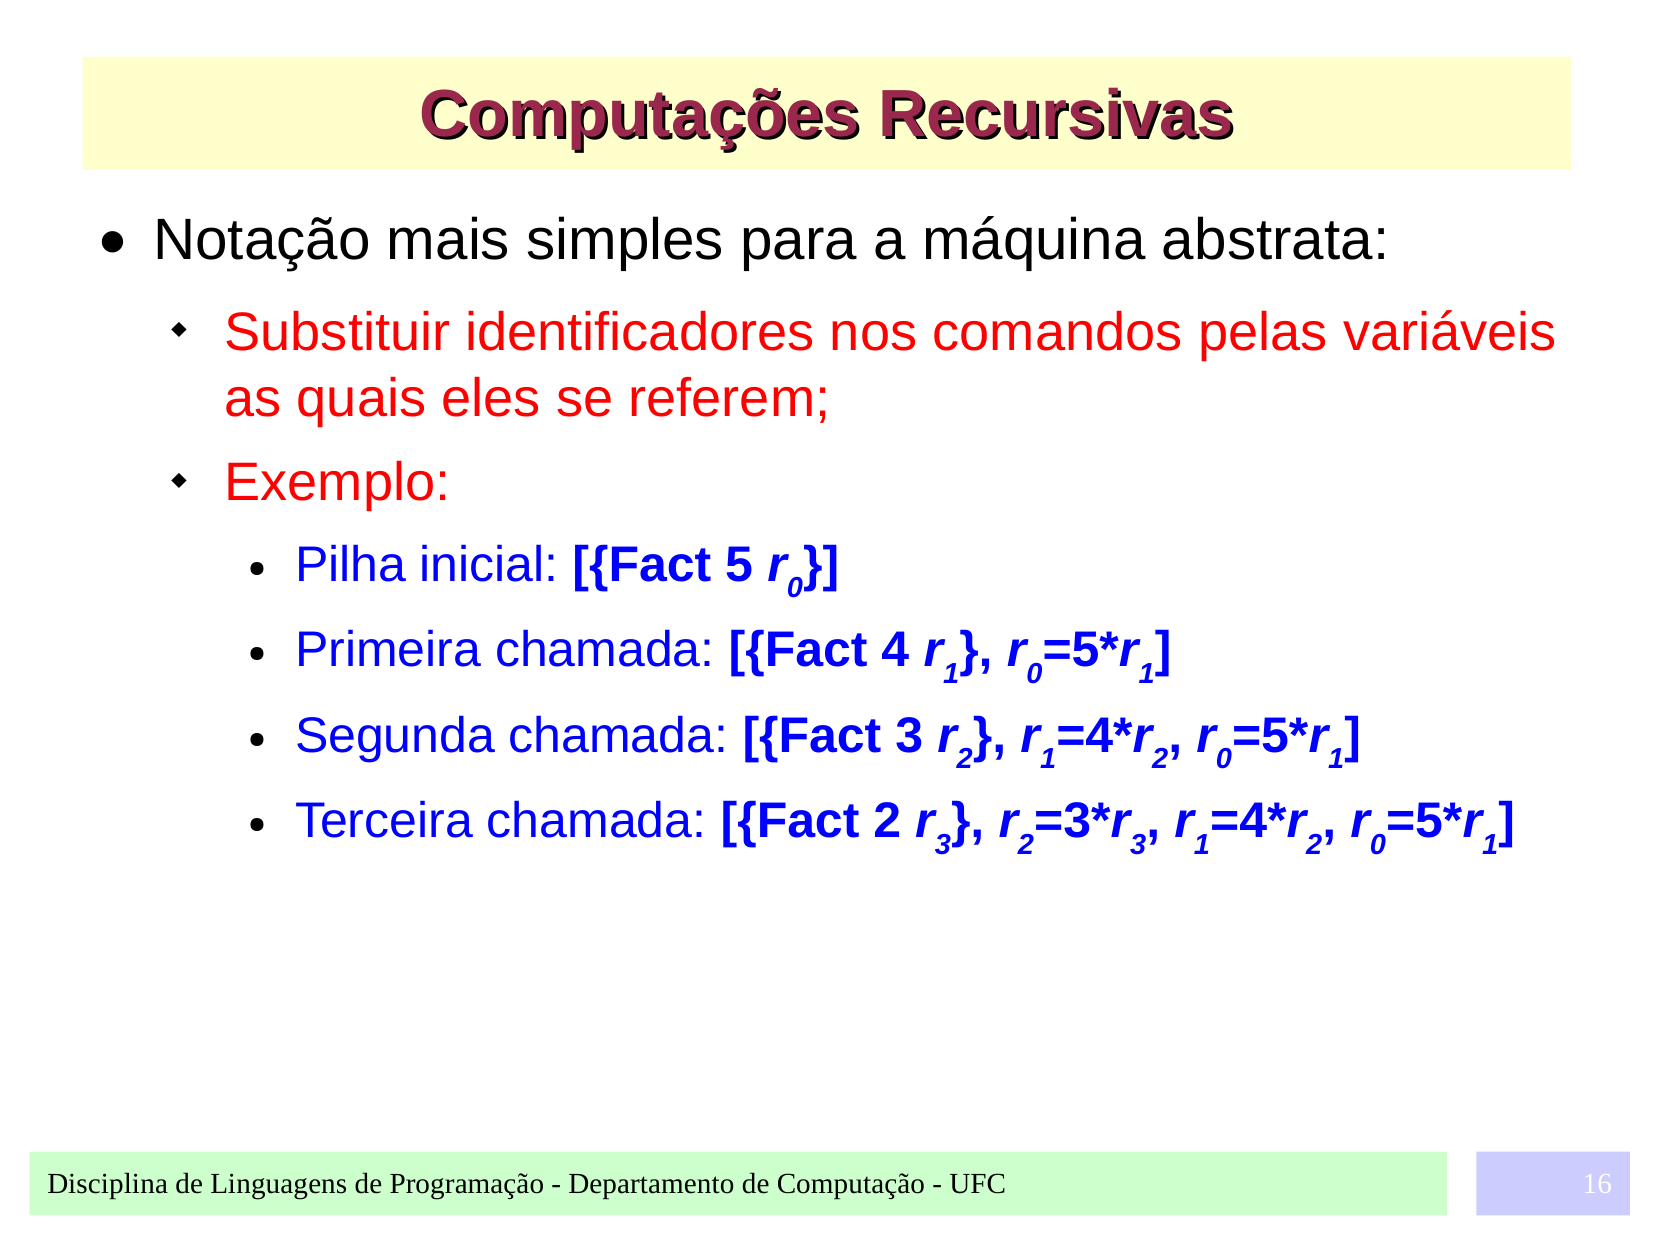

# Computações Recursivas
Notação mais simples para a máquina abstrata:
Substituir identificadores nos comandos pelas variáveis as quais eles se referem;
Exemplo:
Pilha inicial: [{Fact 5 r0}]
Primeira chamada: [{Fact 4 r1}, r0=5*r1]
Segunda chamada: [{Fact 3 r2}, r1=4*r2, r0=5*r1]
Terceira chamada: [{Fact 2 r3}, r2=3*r3, r1=4*r2, r0=5*r1]
Disciplina de Linguagens de Programação - Departamento de Computação - UFC
16